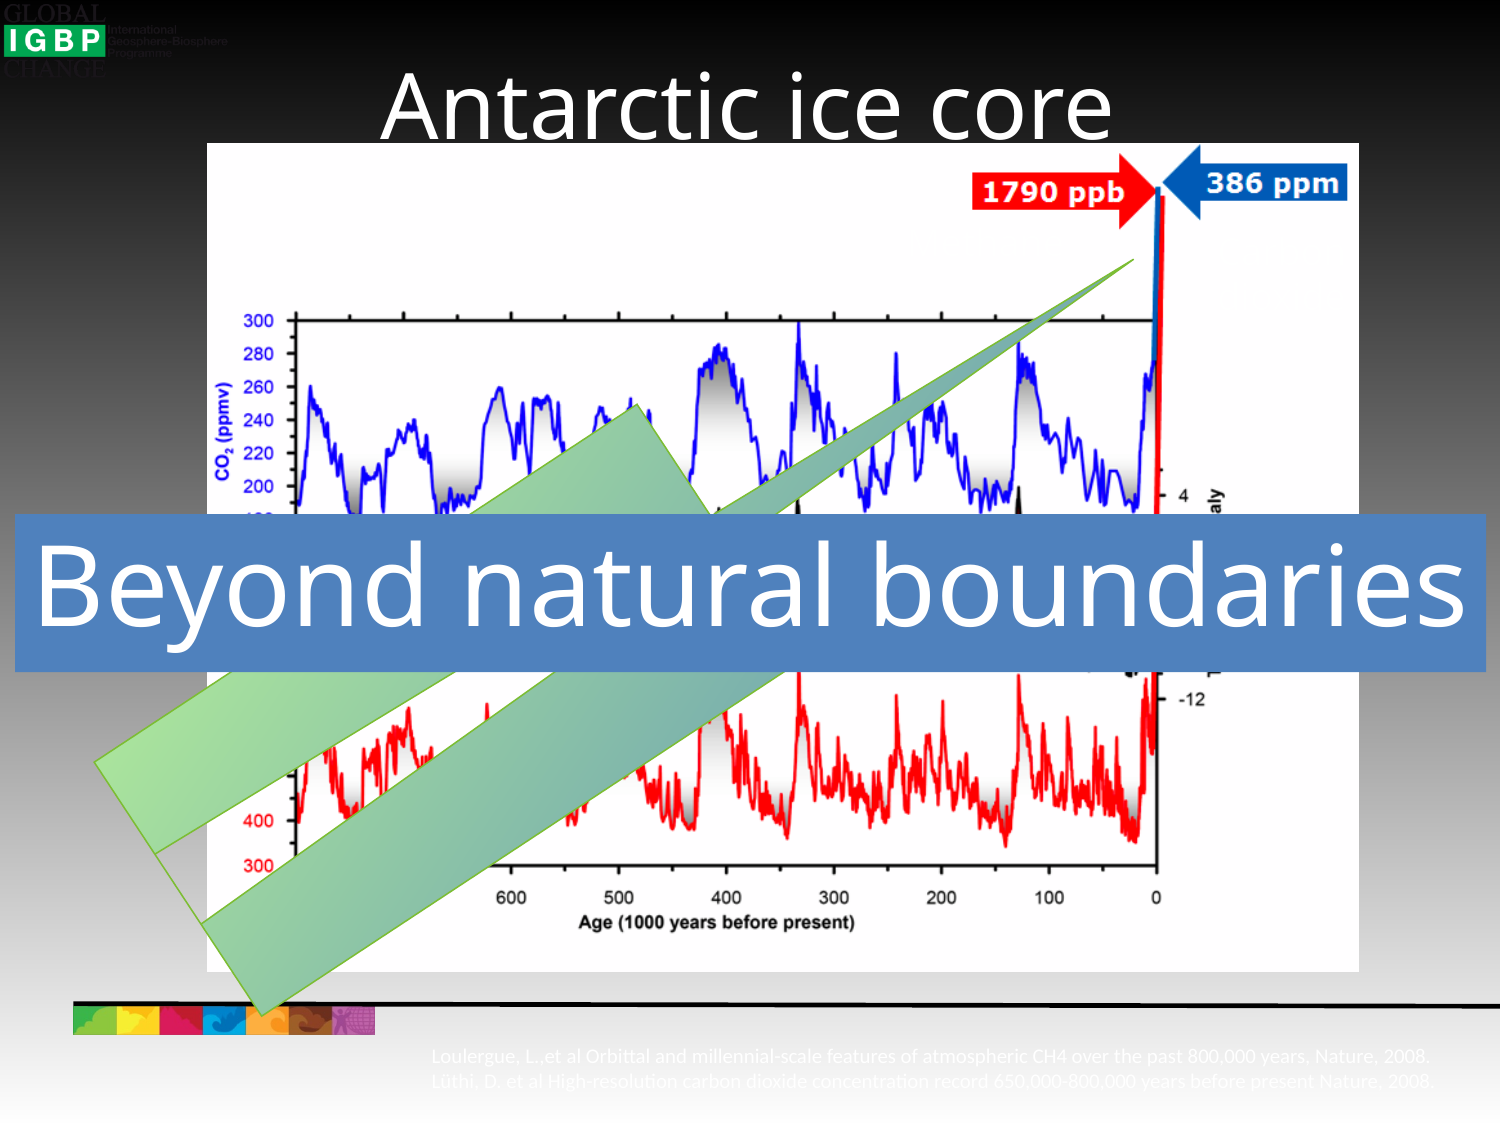

# Antarctic ice core
Methane
Carbon
dioxide
Beyond natural boundaries
Loulergue, L.,et al Orbittal and millennial-scale features of atmospheric CH4 over the past 800,000 years, Nature, 2008.
Lüthi, D. et al High-resolution carbon dioxide concentration record 650,000-800,000 years before present Nature, 2008.